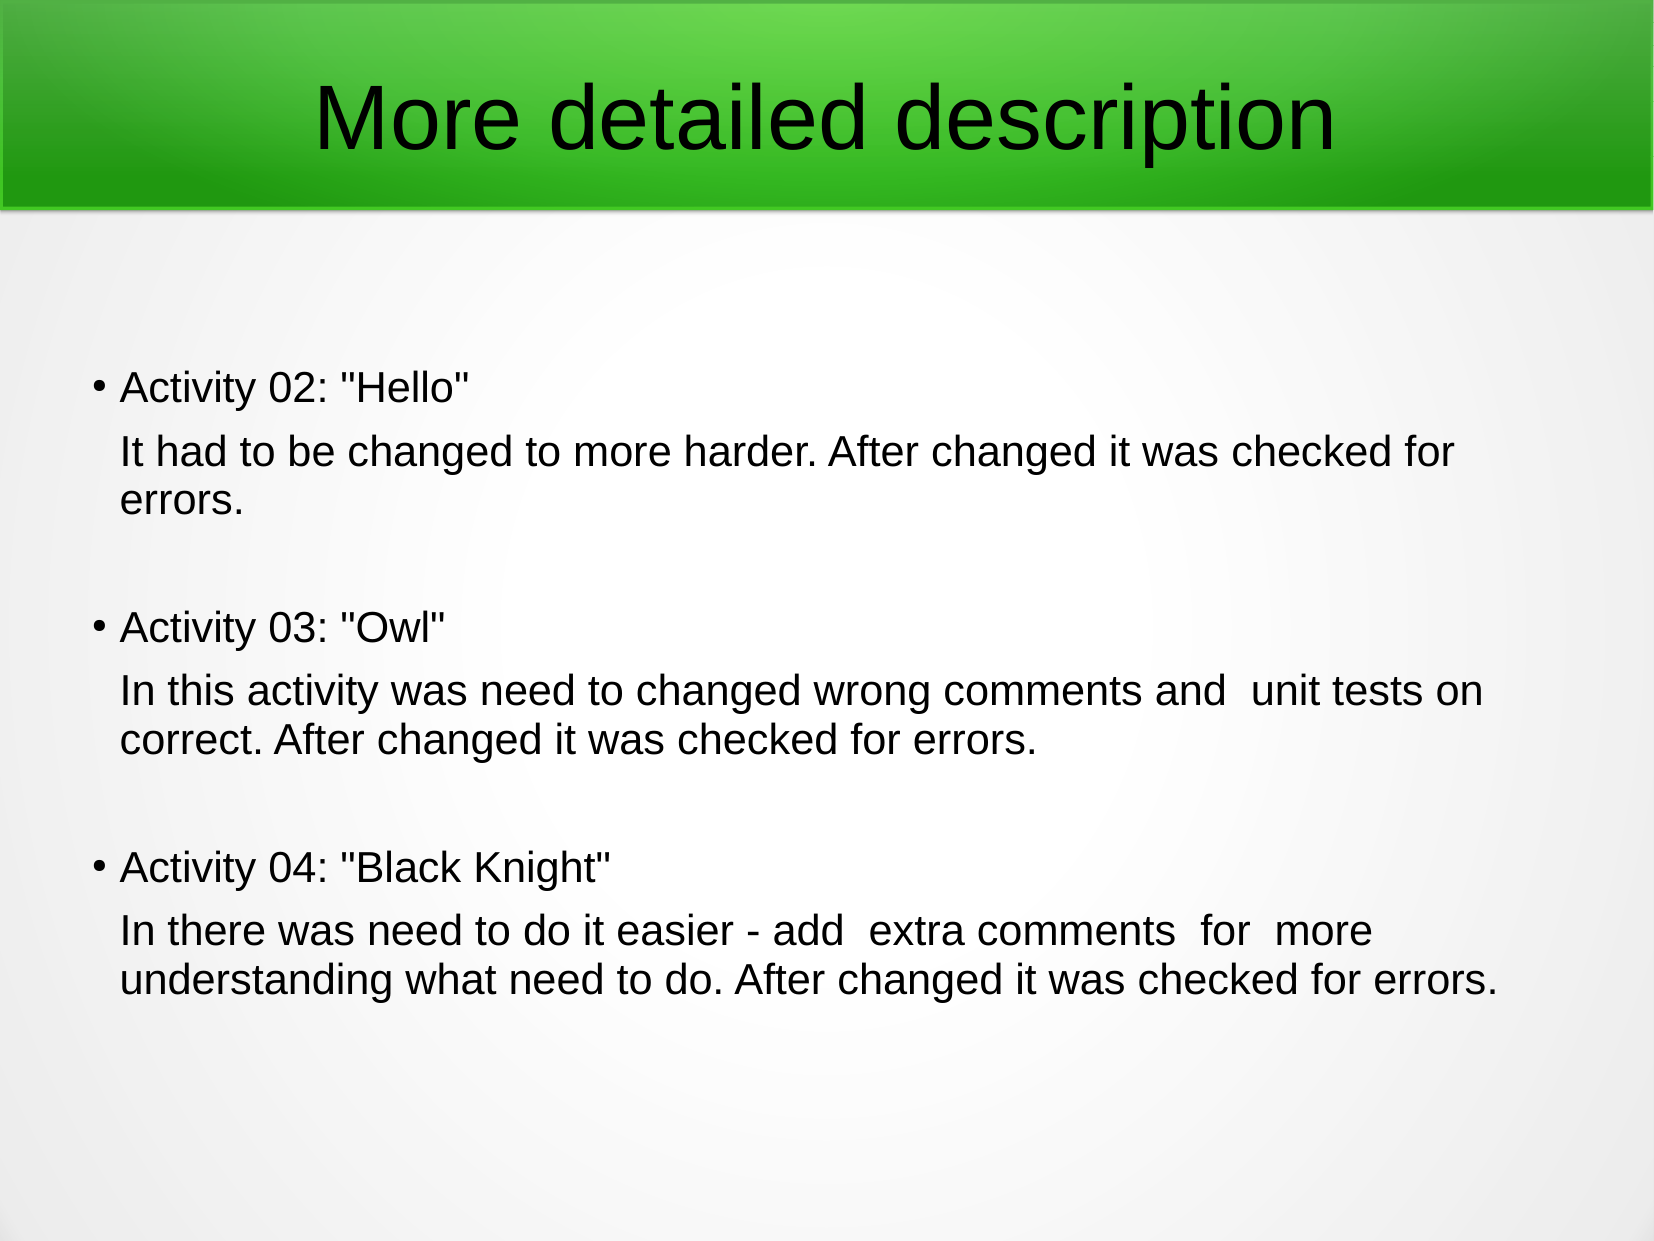

# More detailed description
Activity 02: "Hello"
It had to be changed to more harder. After changed it was checked for errors.
Activity 03: "Owl"
In this activity was need to changed wrong comments and unit tests on correct. After changed it was checked for errors.
Activity 04: "Black Knight"
In there was need to do it easier - add extra comments for more understanding what need to do. After changed it was checked for errors.